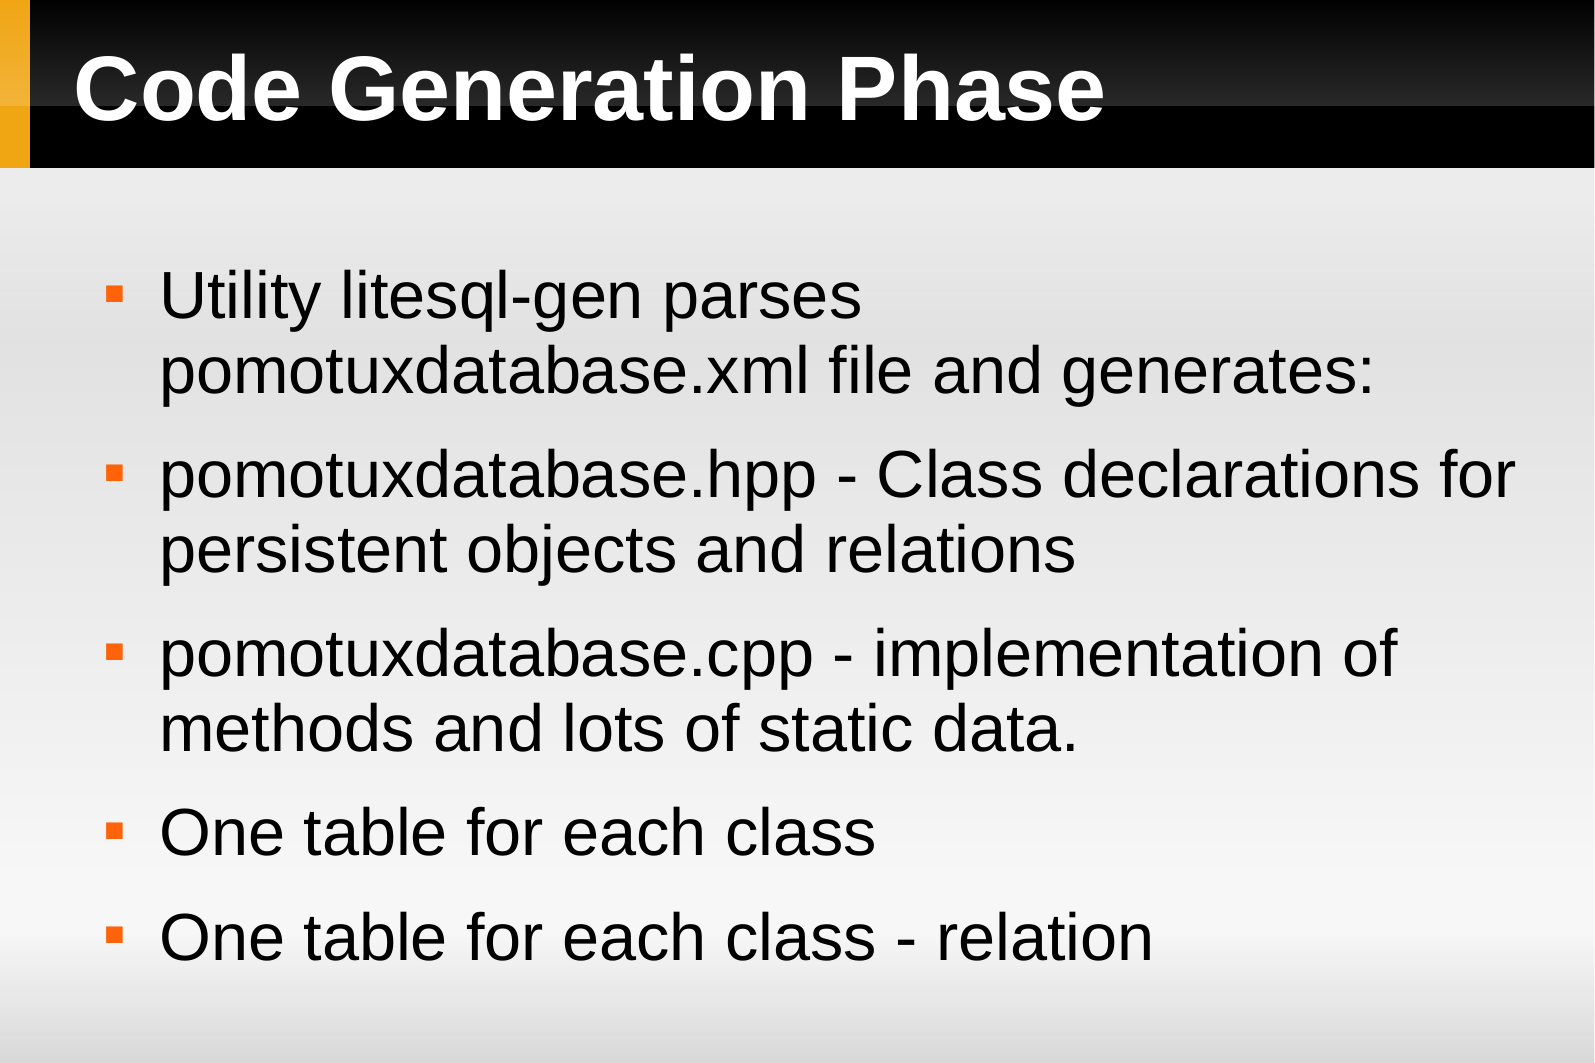

# Code Generation Phase
Utility litesql-gen parses pomotuxdatabase.xml file and generates:
pomotuxdatabase.hpp - Class declarations for persistent objects and relations
pomotuxdatabase.cpp - implementation of methods and lots of static data.
One table for each class
One table for each class - relation